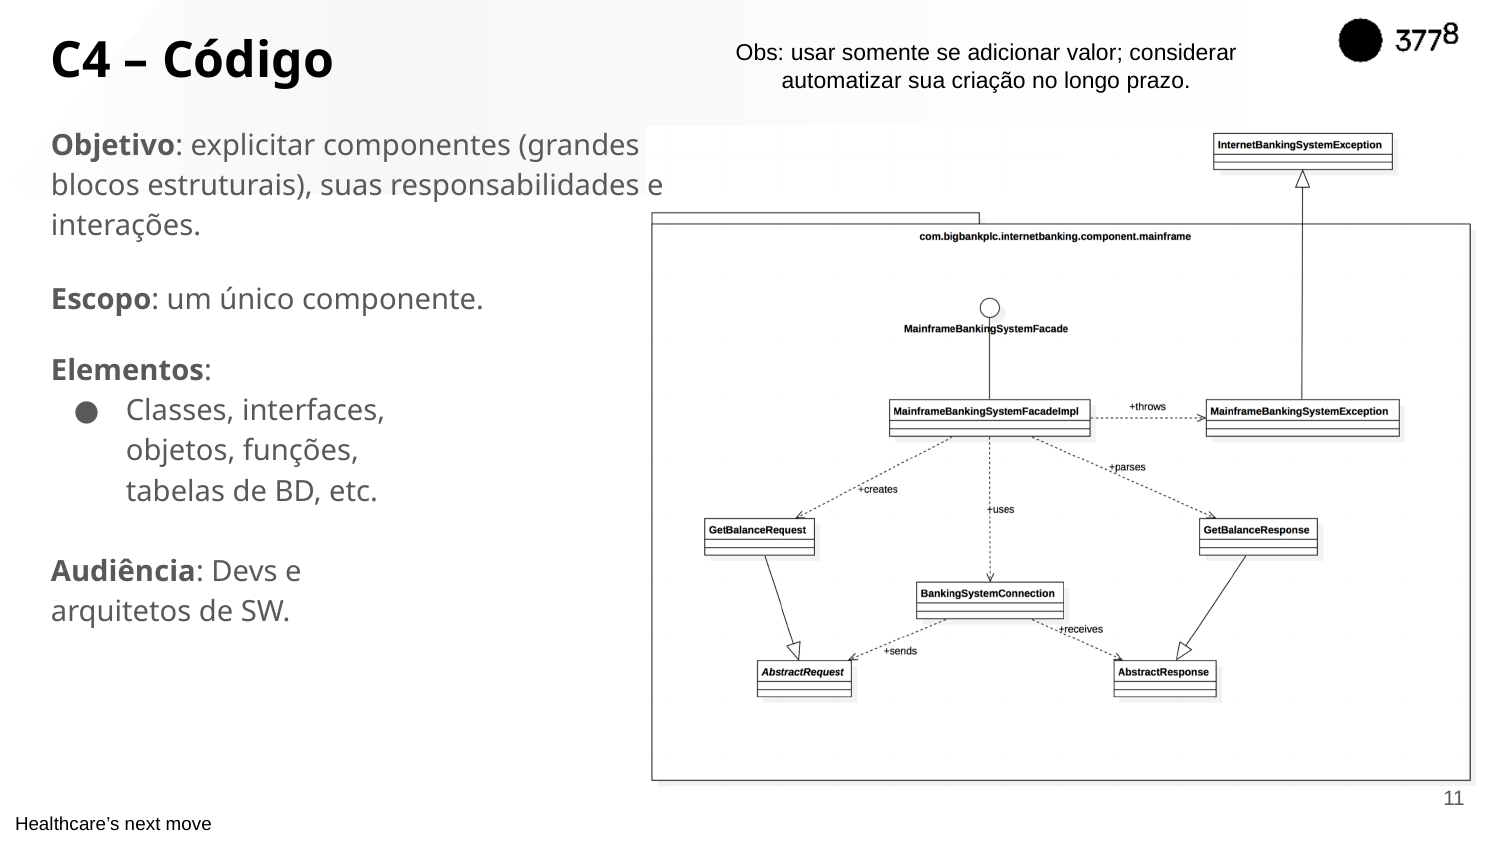

# C4 – Código
Obs: usar somente se adicionar valor; considerar automatizar sua criação no longo prazo.
Objetivo: explicitar componentes (grandes blocos estruturais), suas responsabilidades e interações.
Escopo: um único componente.
Elementos:
Classes, interfaces, objetos, funções, tabelas de BD, etc.
Audiência: Devs e arquitetos de SW.